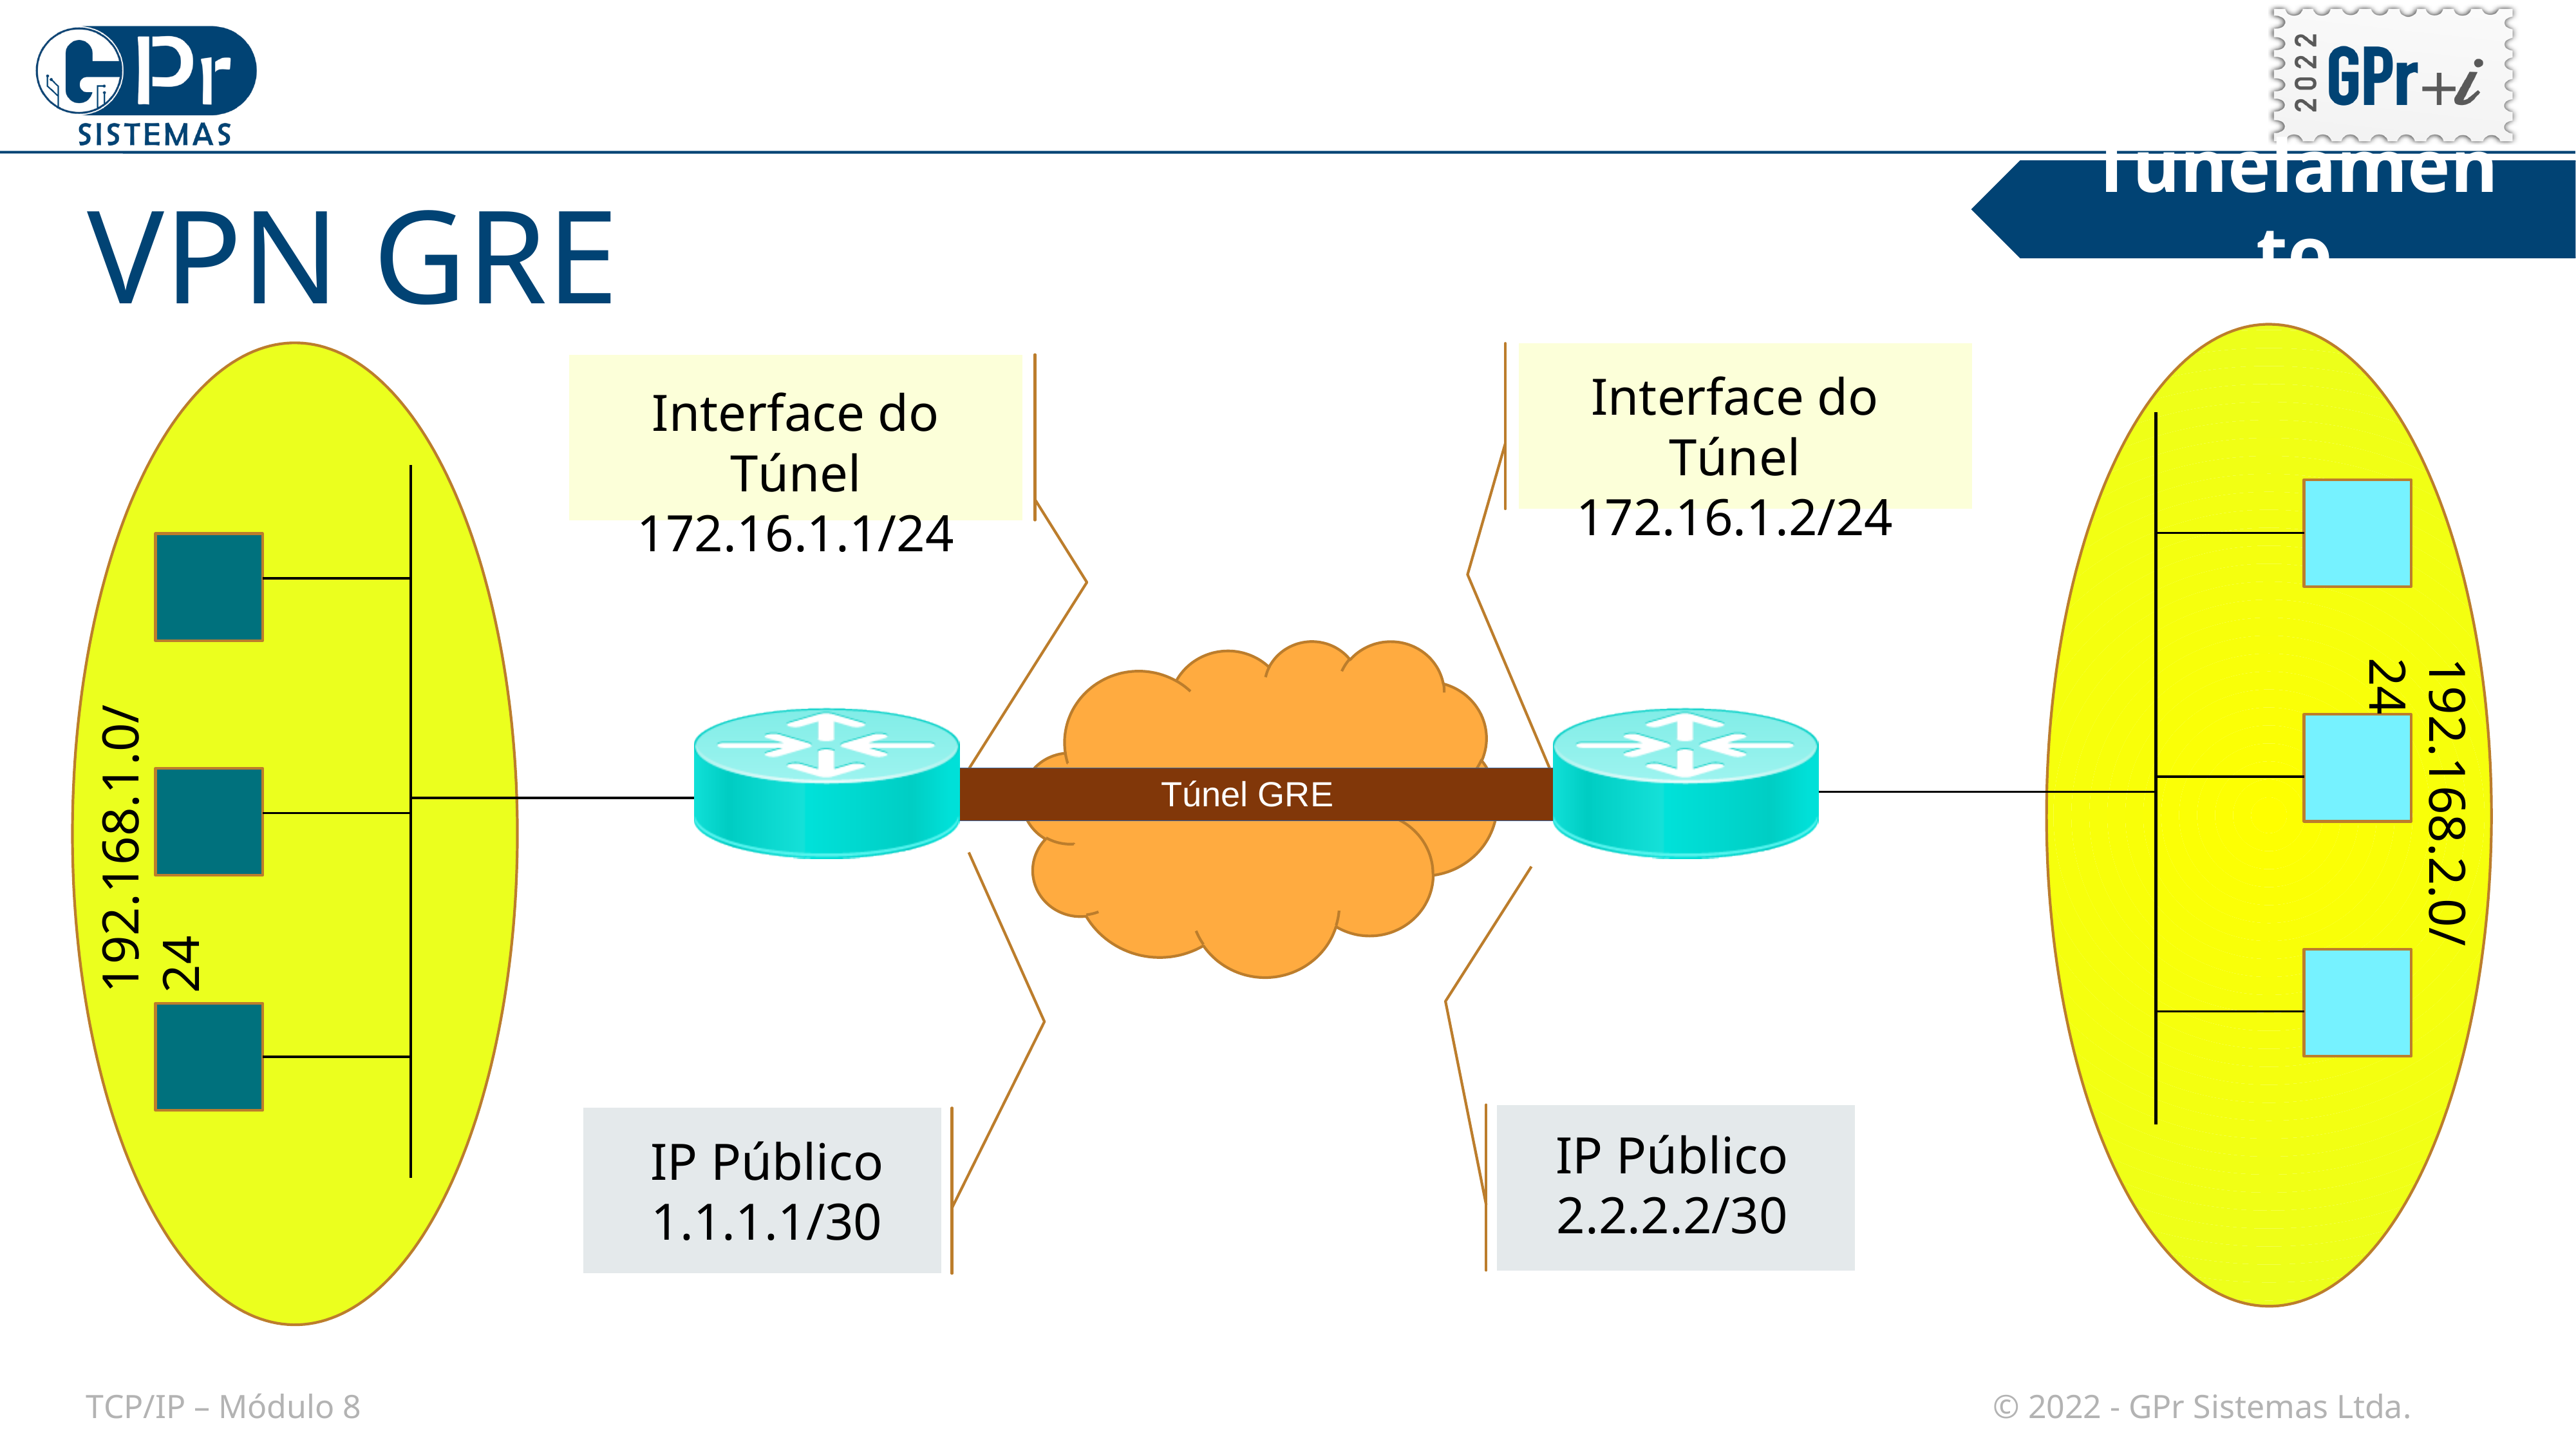

Tunelamento
# VPN GRE
Interface do Túnel
172.16.1.2/24
Interface do Túnel
172.16.1.1/24
192.168.2.0/24
Túnel GRE
192.168.1.0/24
IP Público
2.2.2.2/30
IP Público
1.1.1.1/30